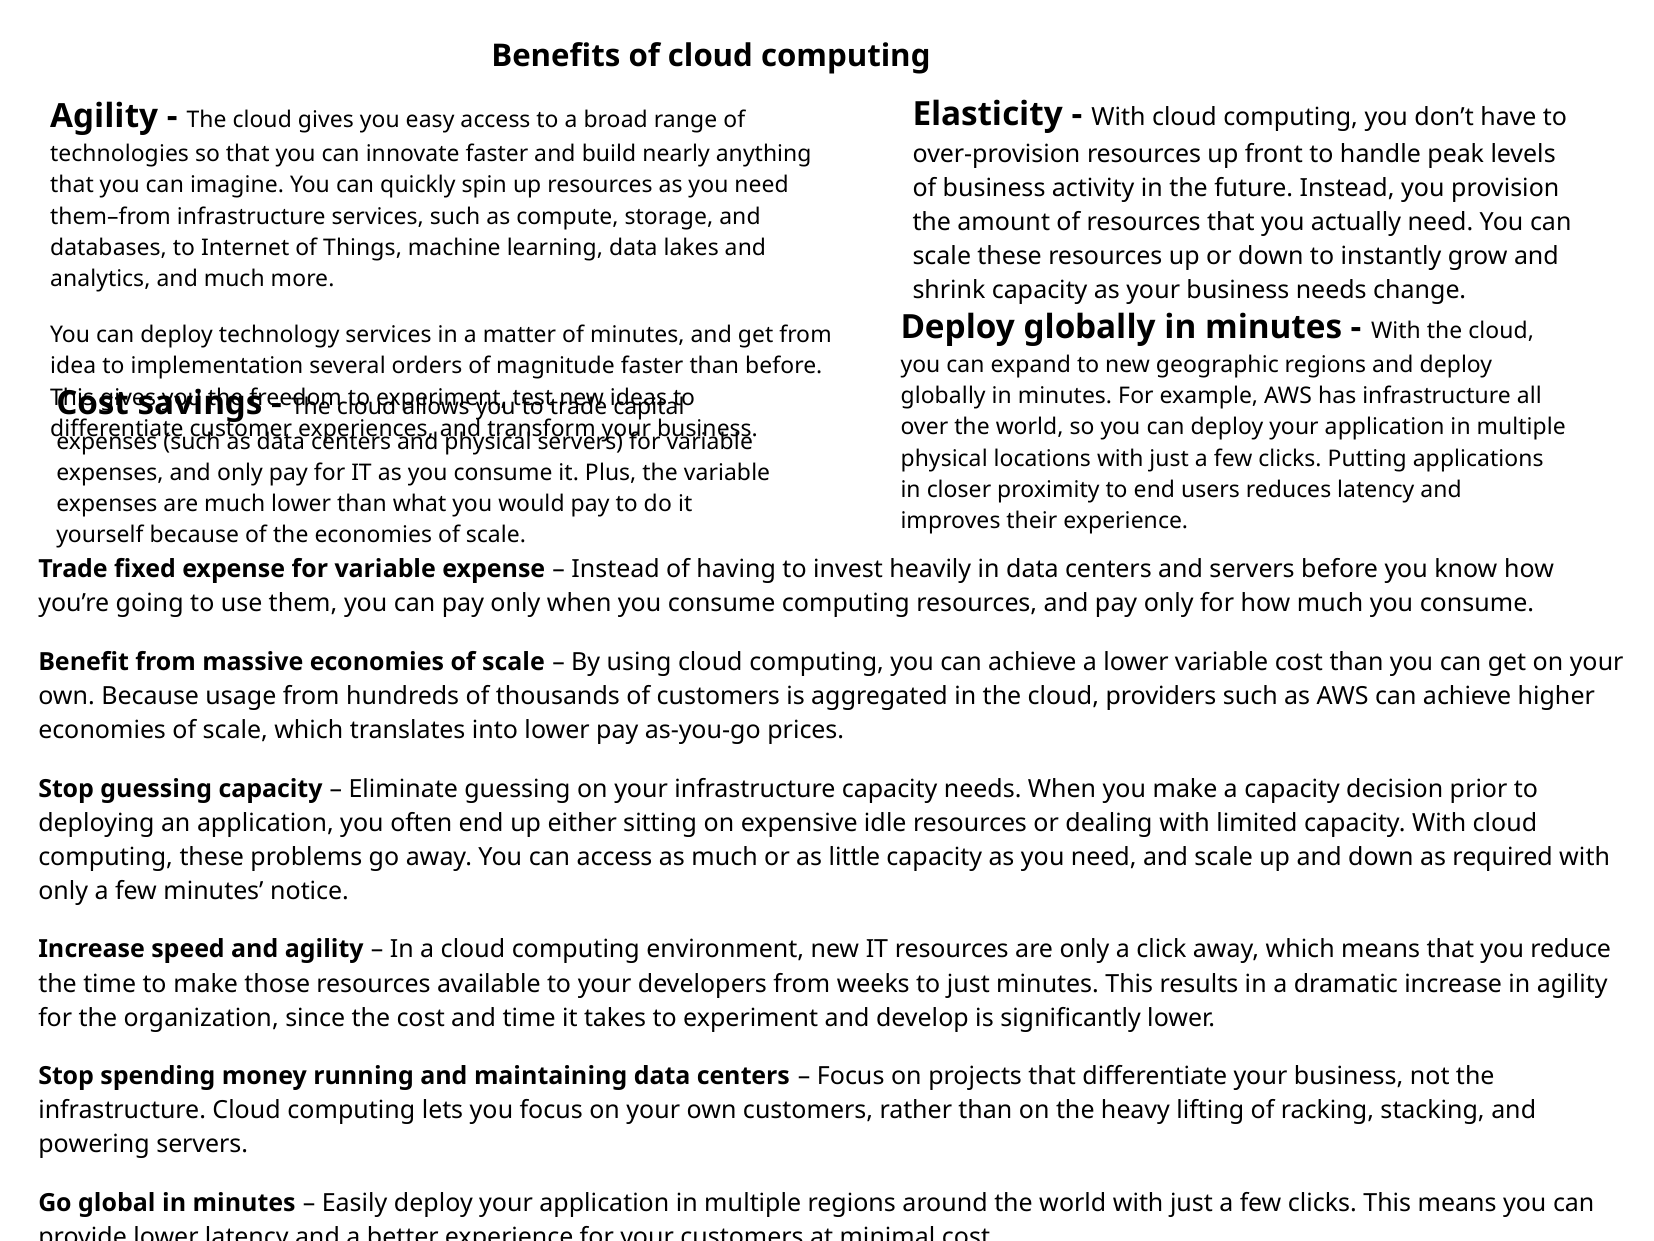

Benefits of cloud computing
Elasticity - With cloud computing, you don’t have to over-provision resources up front to handle peak levels of business activity in the future. Instead, you provision the amount of resources that you actually need. You can scale these resources up or down to instantly grow and shrink capacity as your business needs change.
Agility - The cloud gives you easy access to a broad range of technologies so that you can innovate faster and build nearly anything that you can imagine. You can quickly spin up resources as you need them–from infrastructure services, such as compute, storage, and databases, to Internet of Things, machine learning, data lakes and analytics, and much more.
You can deploy technology services in a matter of minutes, and get from idea to implementation several orders of magnitude faster than before. This gives you the freedom to experiment, test new ideas to differentiate customer experiences, and transform your business.
Deploy globally in minutes - With the cloud, you can expand to new geographic regions and deploy globally in minutes. For example, AWS has infrastructure all over the world, so you can deploy your application in multiple physical locations with just a few clicks. Putting applications in closer proximity to end users reduces latency and improves their experience.
Cost savings - The cloud allows you to trade capital expenses (such as data centers and physical servers) for variable expenses, and only pay for IT as you consume it. Plus, the variable expenses are much lower than what you would pay to do it yourself because of the economies of scale.
Trade fixed expense for variable expense – Instead of having to invest heavily in data centers and servers before you know how you’re going to use them, you can pay only when you consume computing resources, and pay only for how much you consume.
Benefit from massive economies of scale – By using cloud computing, you can achieve a lower variable cost than you can get on your own. Because usage from hundreds of thousands of customers is aggregated in the cloud, providers such as AWS can achieve higher economies of scale, which translates into lower pay as-you-go prices.
Stop guessing capacity – Eliminate guessing on your infrastructure capacity needs. When you make a capacity decision prior to deploying an application, you often end up either sitting on expensive idle resources or dealing with limited capacity. With cloud computing, these problems go away. You can access as much or as little capacity as you need, and scale up and down as required with only a few minutes’ notice.
Increase speed and agility – In a cloud computing environment, new IT resources are only a click away, which means that you reduce the time to make those resources available to your developers from weeks to just minutes. This results in a dramatic increase in agility for the organization, since the cost and time it takes to experiment and develop is significantly lower.
Stop spending money running and maintaining data centers – Focus on projects that differentiate your business, not the infrastructure. Cloud computing lets you focus on your own customers, rather than on the heavy lifting of racking, stacking, and powering servers.
Go global in minutes – Easily deploy your application in multiple regions around the world with just a few clicks. This means you can provide lower latency and a better experience for your customers at minimal cost.